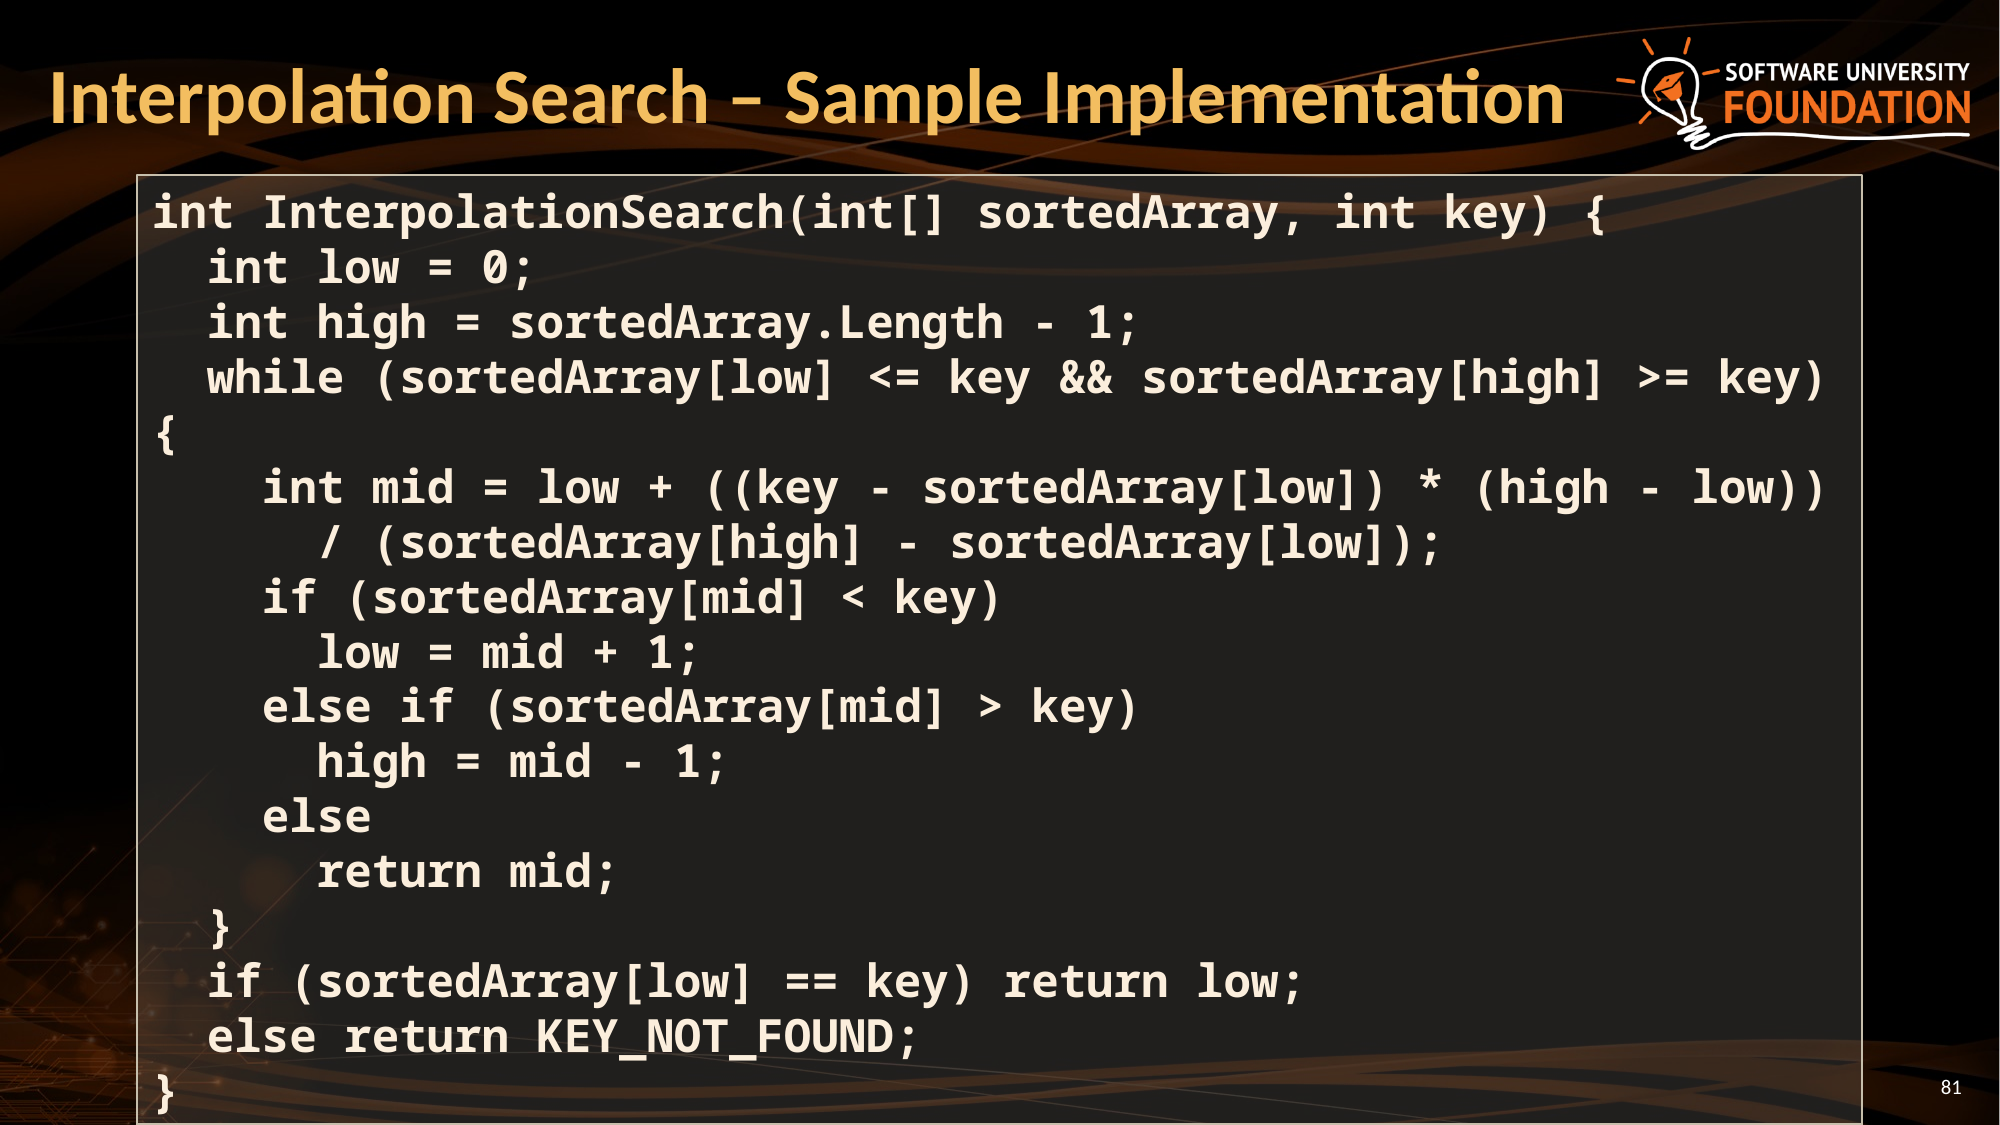

# Interpolation Search – Sample Implementation
int InterpolationSearch(int[] sortedArray, int key) {
 int low = 0;
 int high = sortedArray.Length - 1;
 while (sortedArray[low] <= key && sortedArray[high] >= key) {
 int mid = low + ((key - sortedArray[low]) * (high - low))
 / (sortedArray[high] - sortedArray[low]);
 if (sortedArray[mid] < key)
 low = mid + 1;
 else if (sortedArray[mid] > key)
 high = mid - 1;
 else
 return mid;
 }
 if (sortedArray[low] == key) return low;
 else return KEY_NOT_FOUND;
}